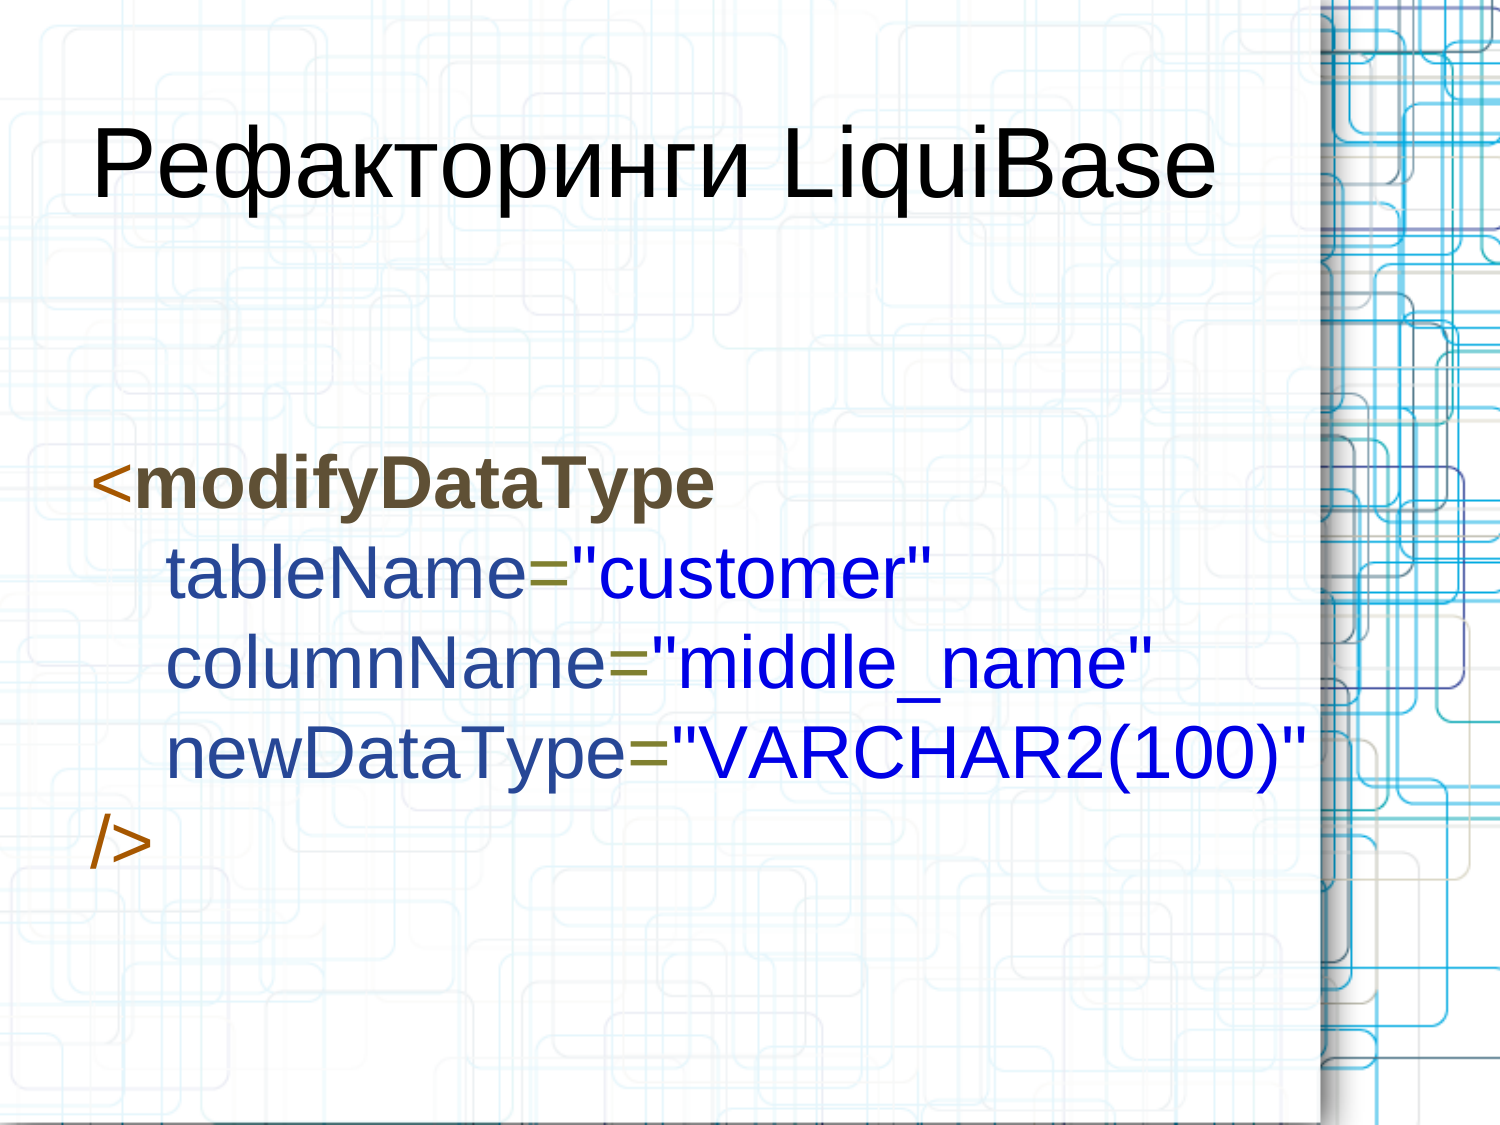

# Рефакторинги LiquiBase
<modifyDataType
tableName="customer"
columnName="middle_name"
newDataType="VARCHAR2(100)"
/>